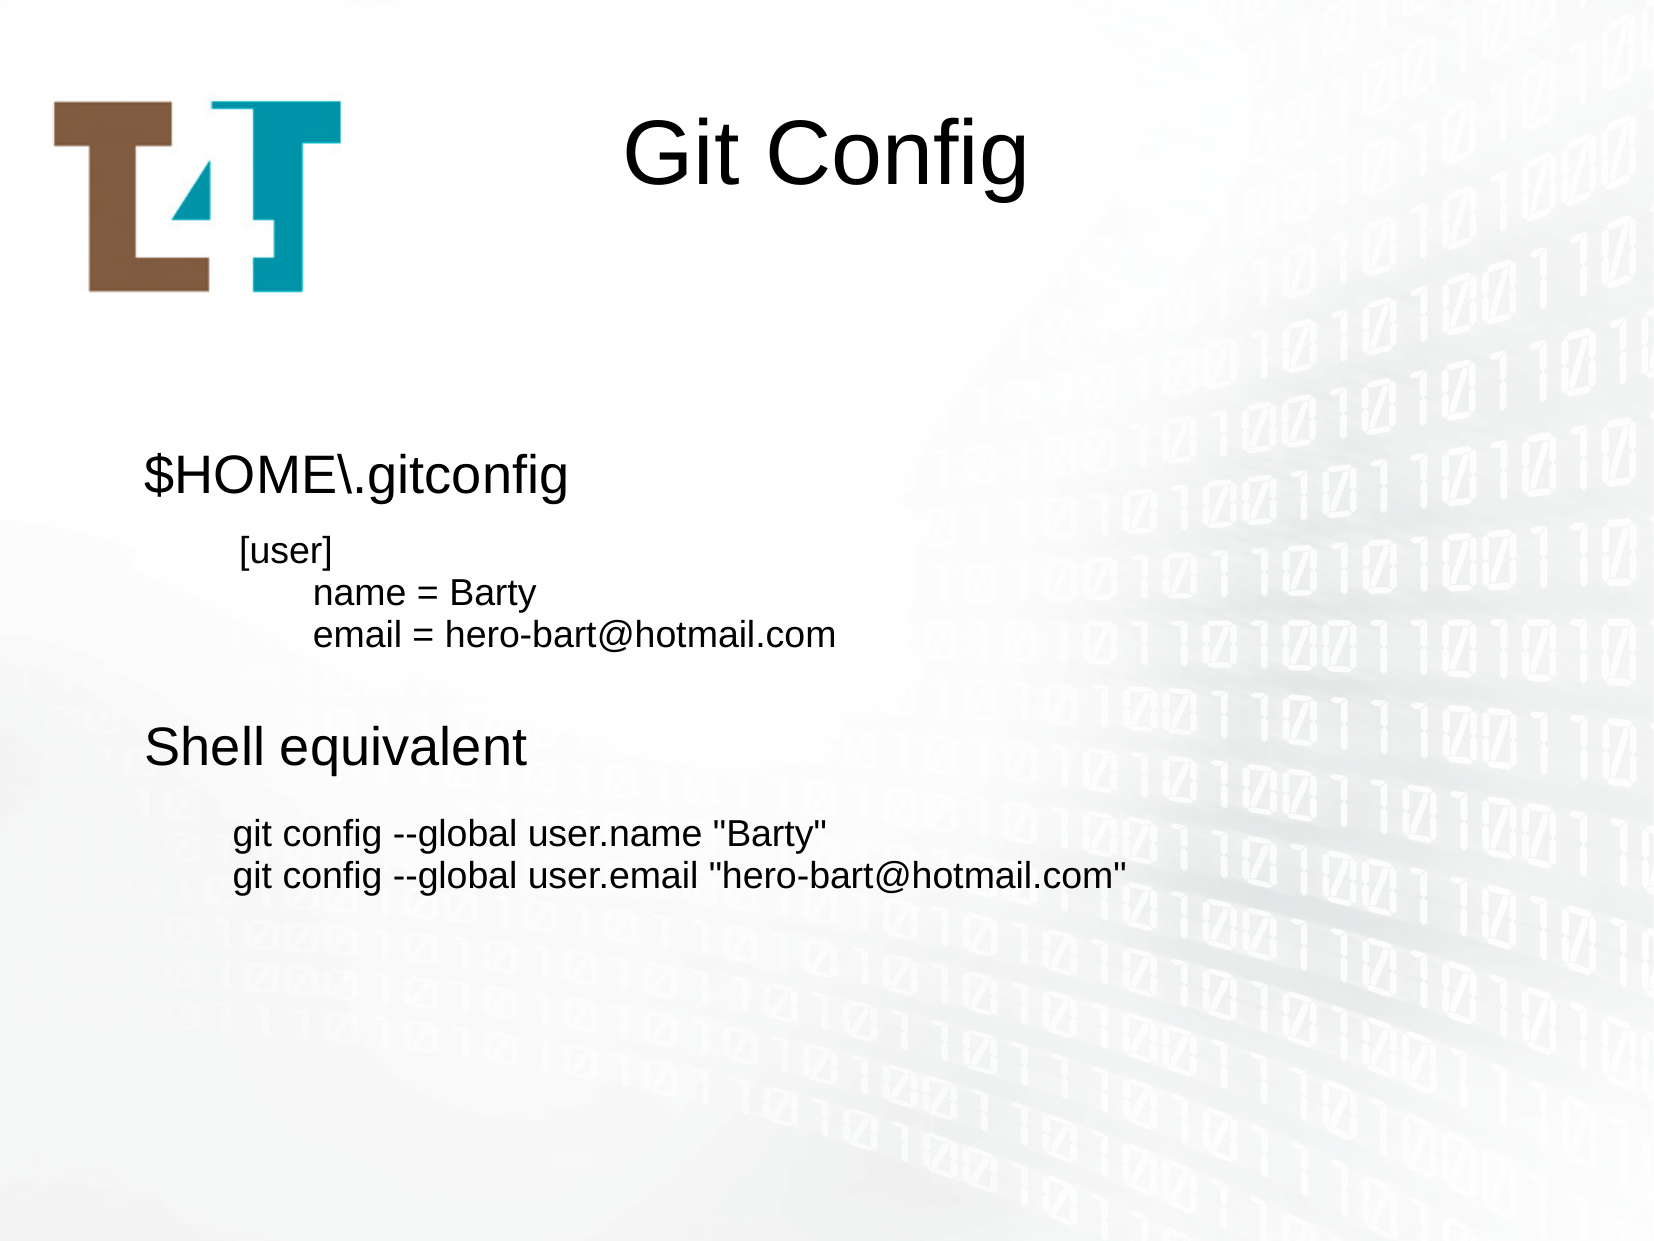

# Git Config
$HOME\.gitconfig
[user]
	name = Barty
	email = hero-bart@hotmail.com
Shell equivalent
git config --global user.name "Barty"
git config --global user.email "hero-bart@hotmail.com"